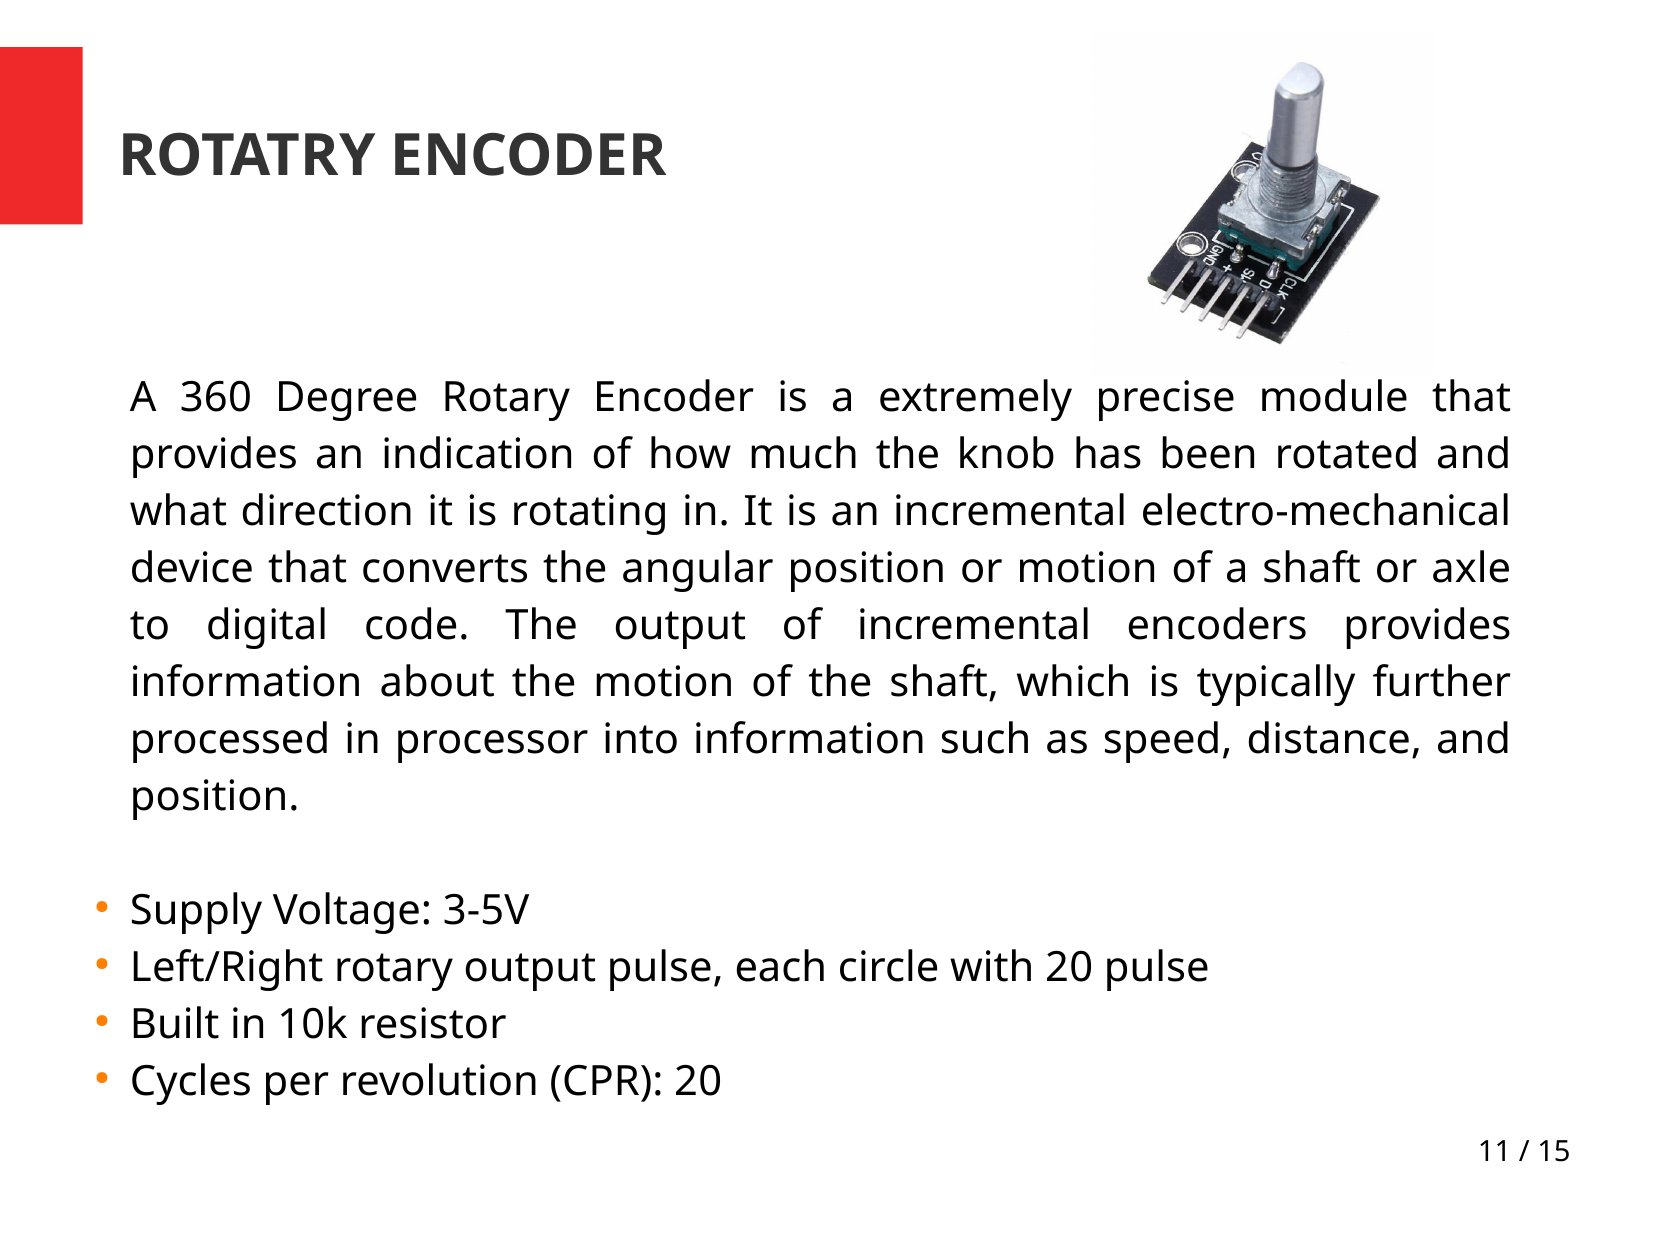

# ROTATRY ENCODER
A 360 Degree Rotary Encoder is a extremely precise module that provides an indication of how much the knob has been rotated and what direction it is rotating in. It is an incremental electro-mechanical device that converts the angular position or motion of a shaft or axle to digital code. The output of incremental encoders provides information about the motion of the shaft, which is typically further processed in processor into information such as speed, distance, and position.
Supply Voltage: 3-5V
Left/Right rotary output pulse, each circle with 20 pulse
Built in 10k resistor
Cycles per revolution (CPR): 20
11